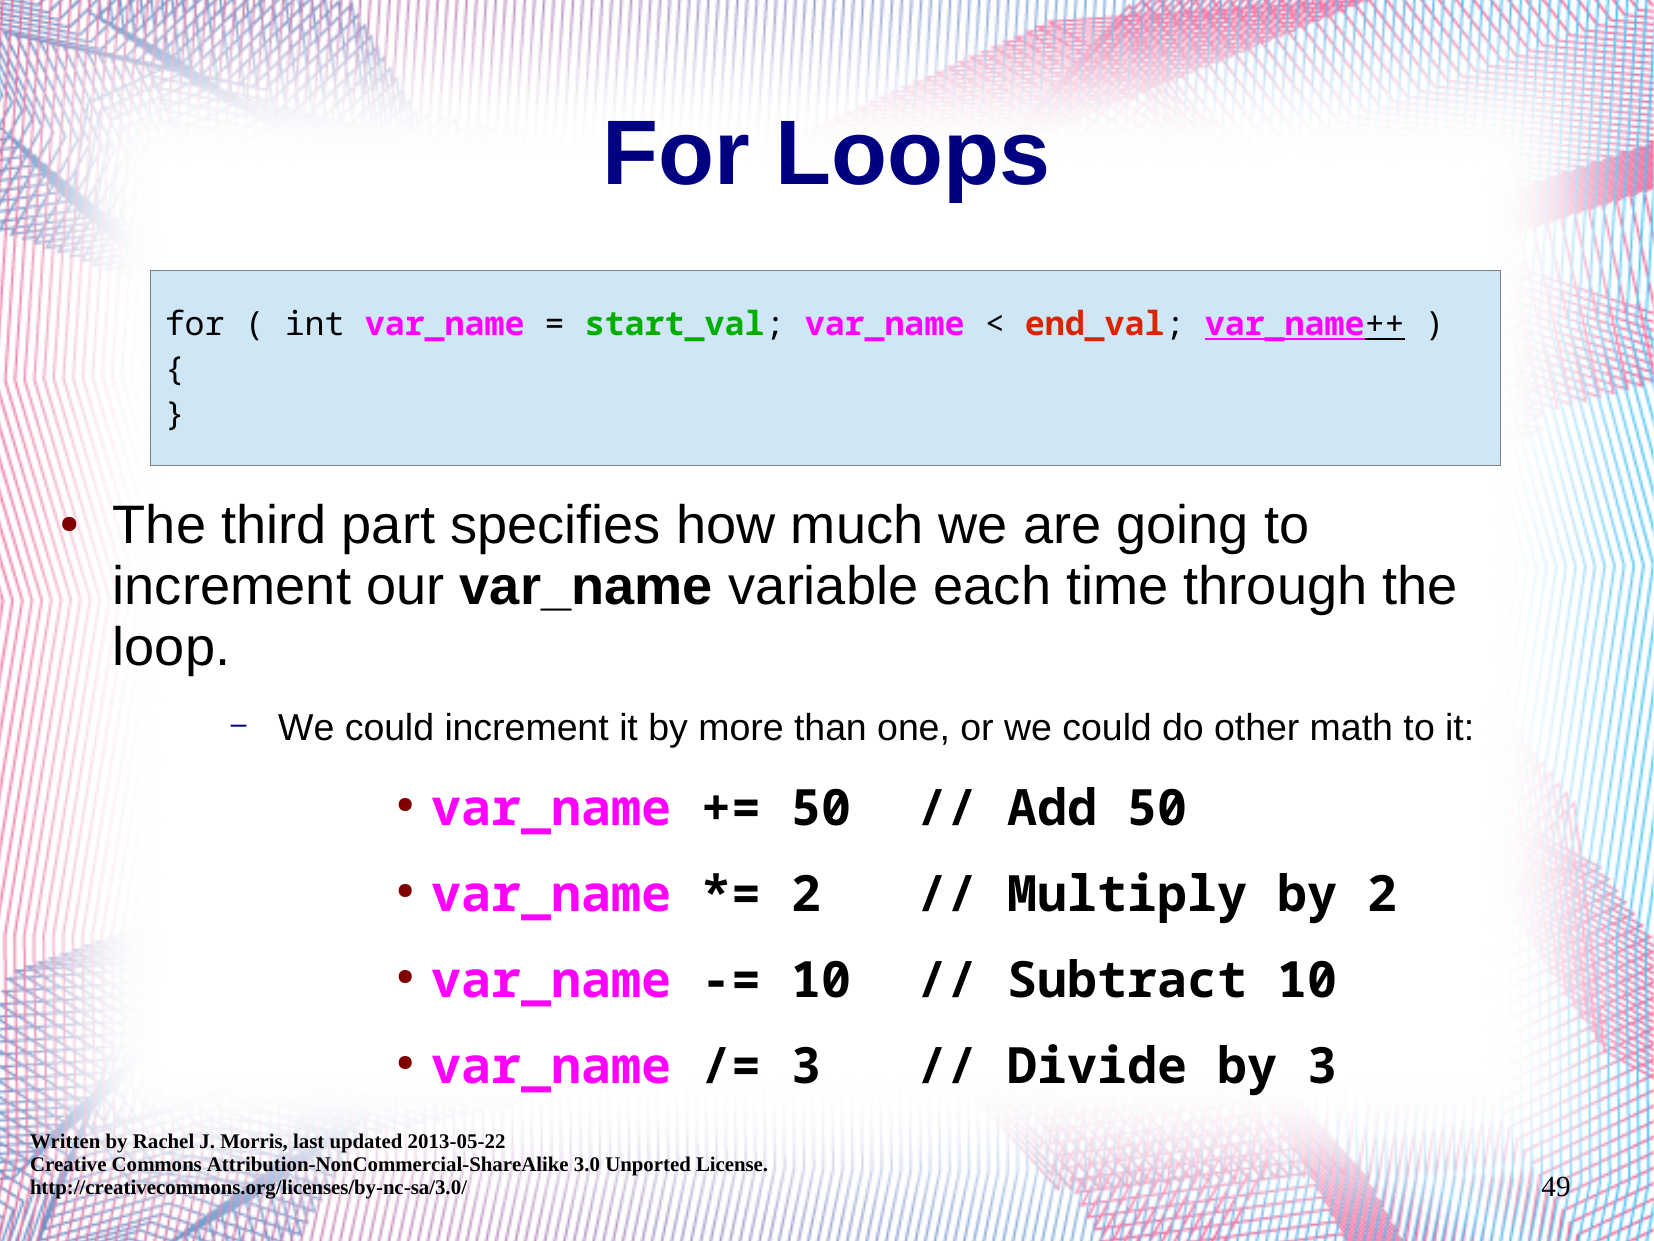

# For Loops
for ( int var_name = start_val; var_name < end_val; var_name++ )
{
}
The third part specifies how much we are going to increment our var_name variable each time through the loop.
We could increment it by more than one, or we could do other math to it:
var_name += 50	// Add 50
var_name *= 2		// Multiply by 2
var_name -= 10	// Subtract 10
var_name /= 3		// Divide by 3
49